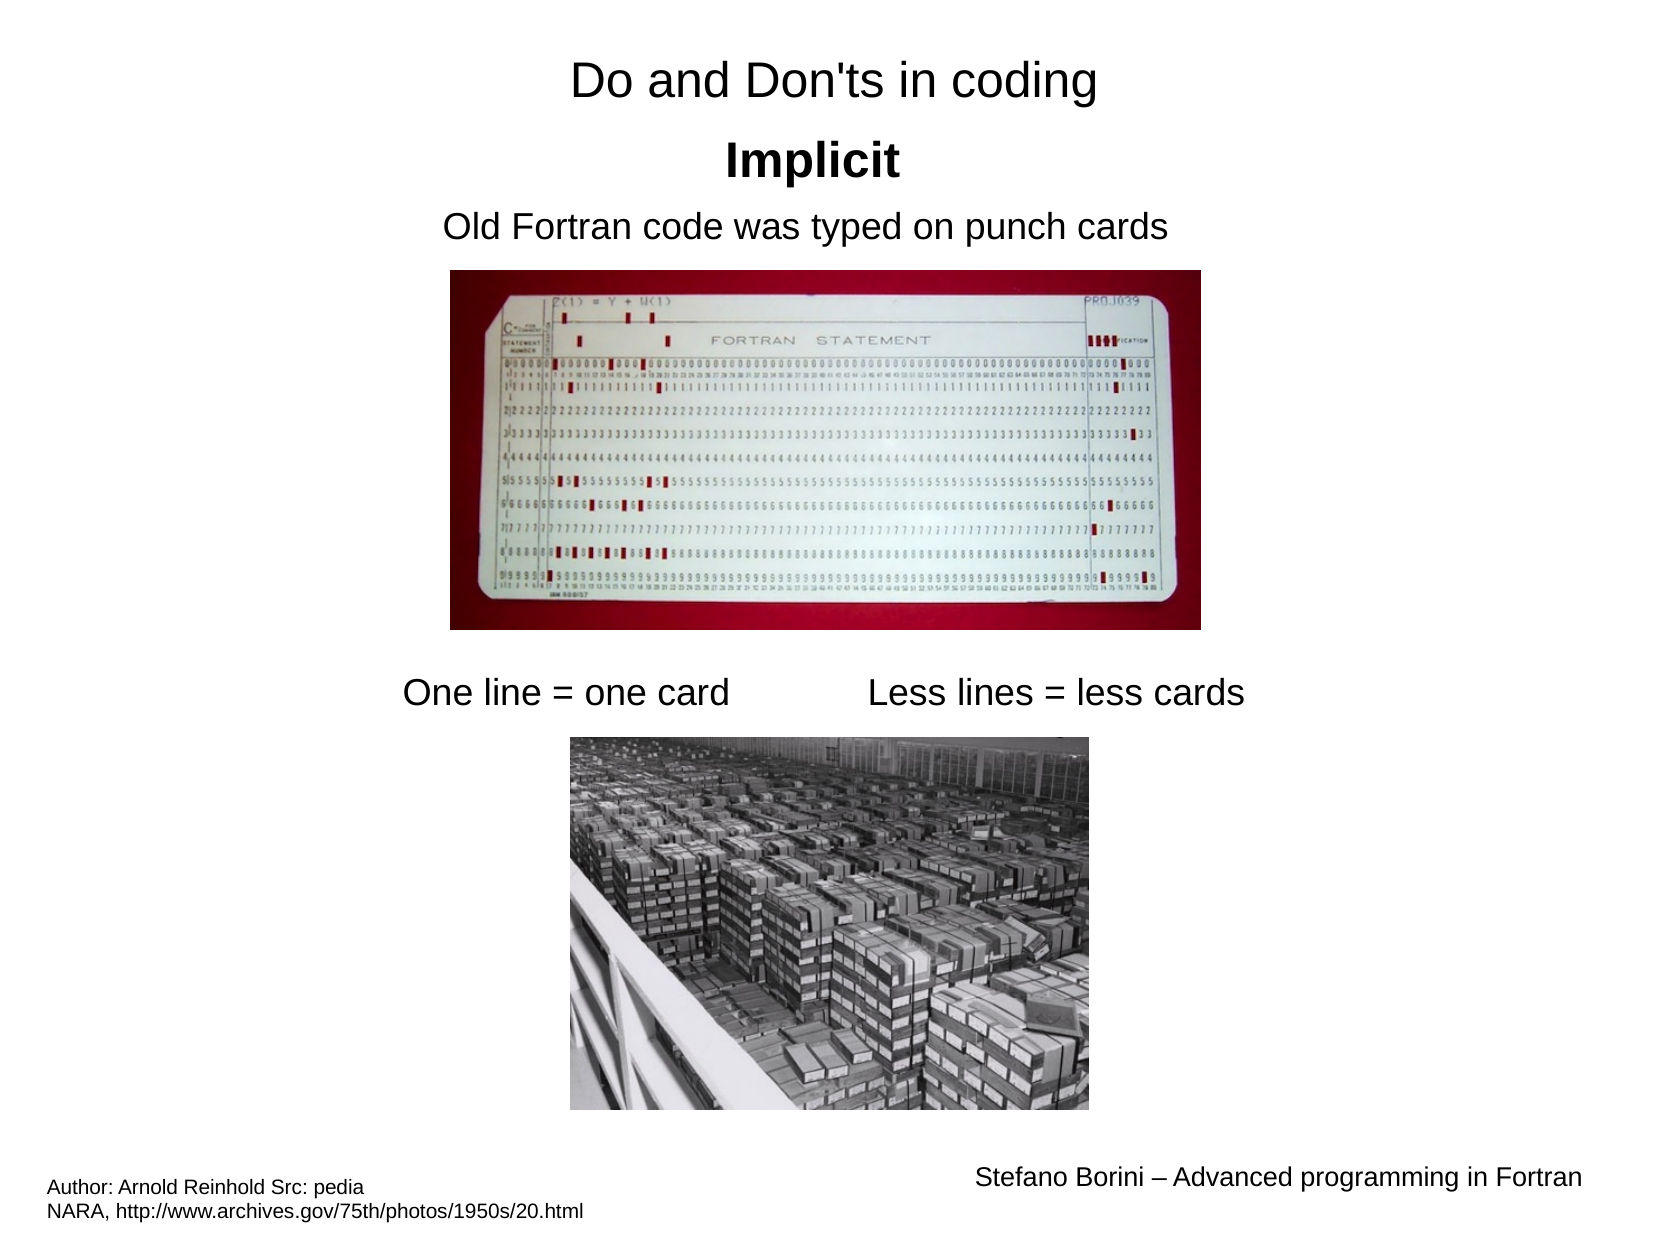

Do and Don'ts in coding
Implicit
Old Fortran code was typed on punch cards
One line = one card
Less lines = less cards
Stefano Borini – Advanced programming in Fortran
Author: Arnold Reinhold Src: pedia
NARA, http://www.archives.gov/75th/photos/1950s/20.html